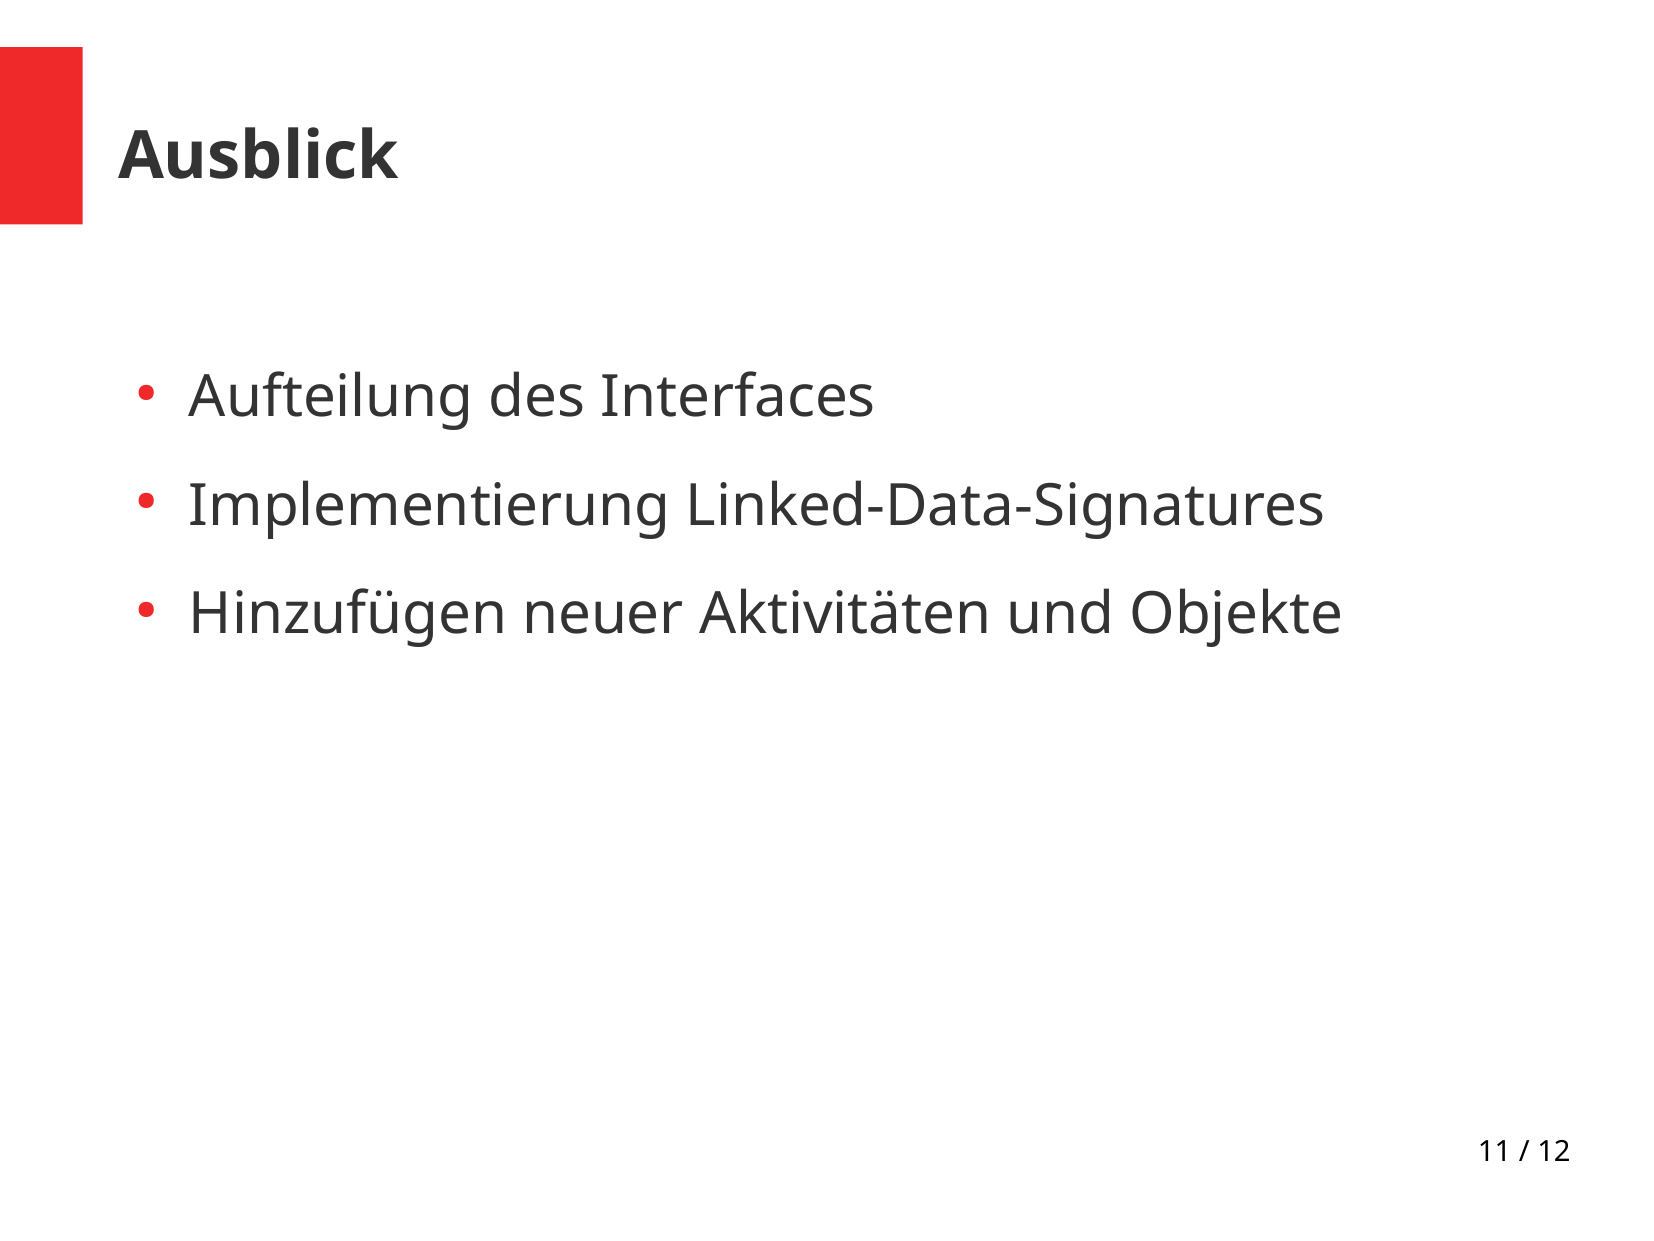

# Ausblick
Aufteilung des Interfaces
Implementierung Linked-Data-Signatures
Hinzufügen neuer Aktivitäten und Objekte
11